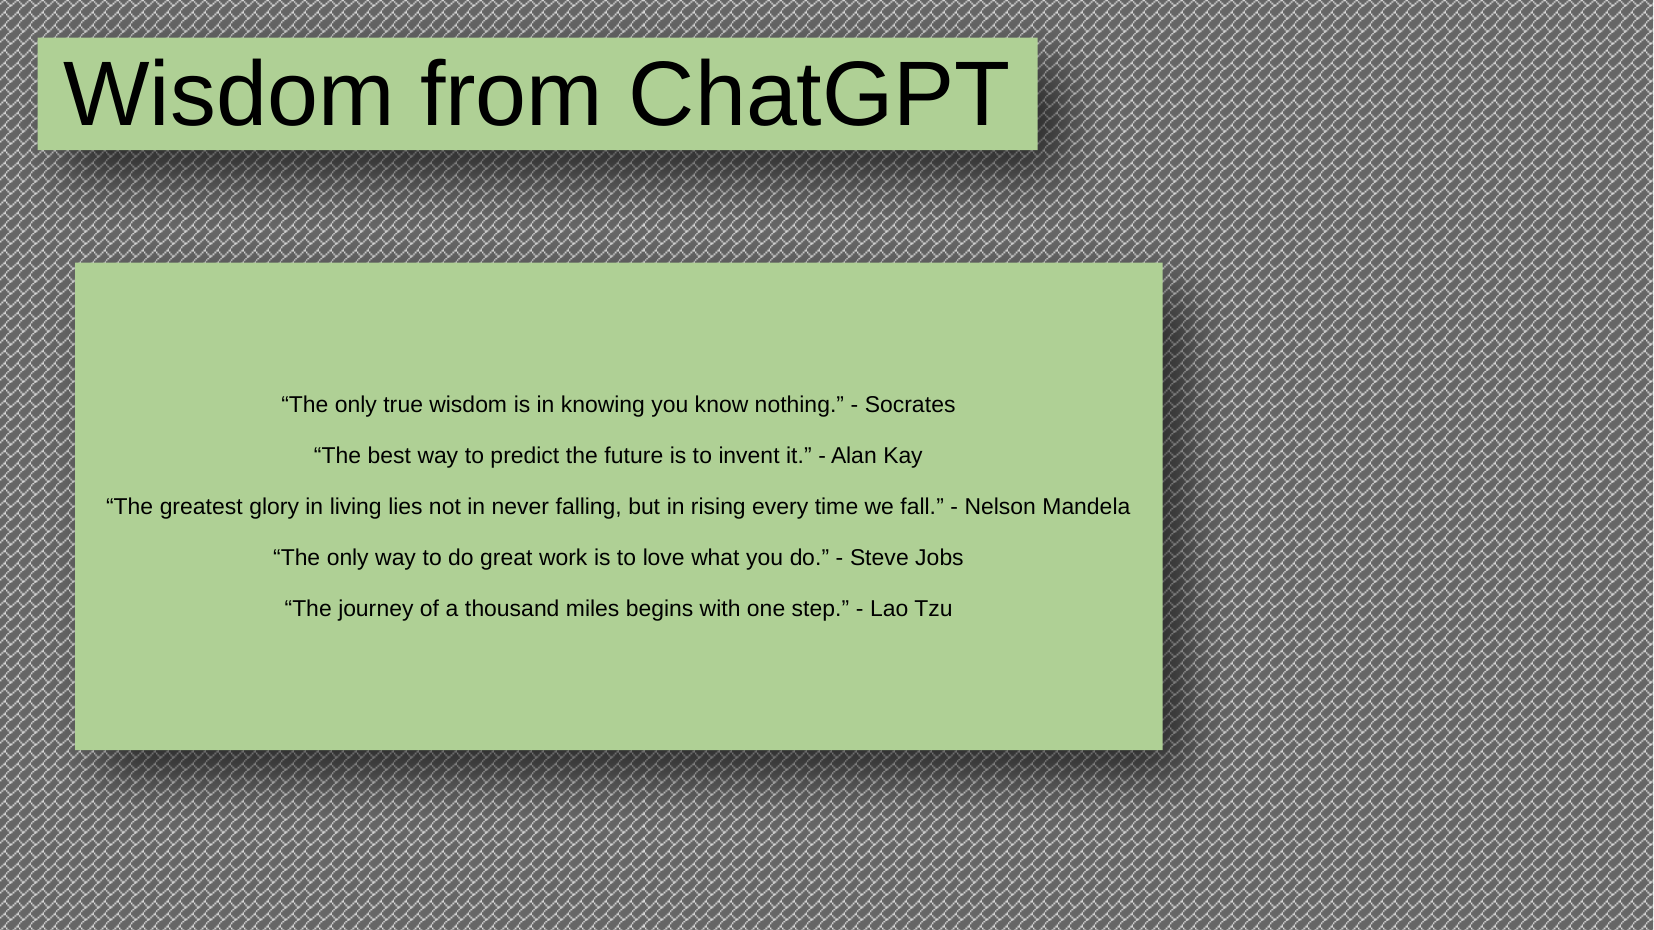

# Wisdom from ChatGPT
“The only true wisdom is in knowing you know nothing.” - Socrates
“The best way to predict the future is to invent it.” - Alan Kay
“The greatest glory in living lies not in never falling, but in rising every time we fall.” - Nelson Mandela
“The only way to do great work is to love what you do.” - Steve Jobs
“The journey of a thousand miles begins with one step.” - Lao Tzu